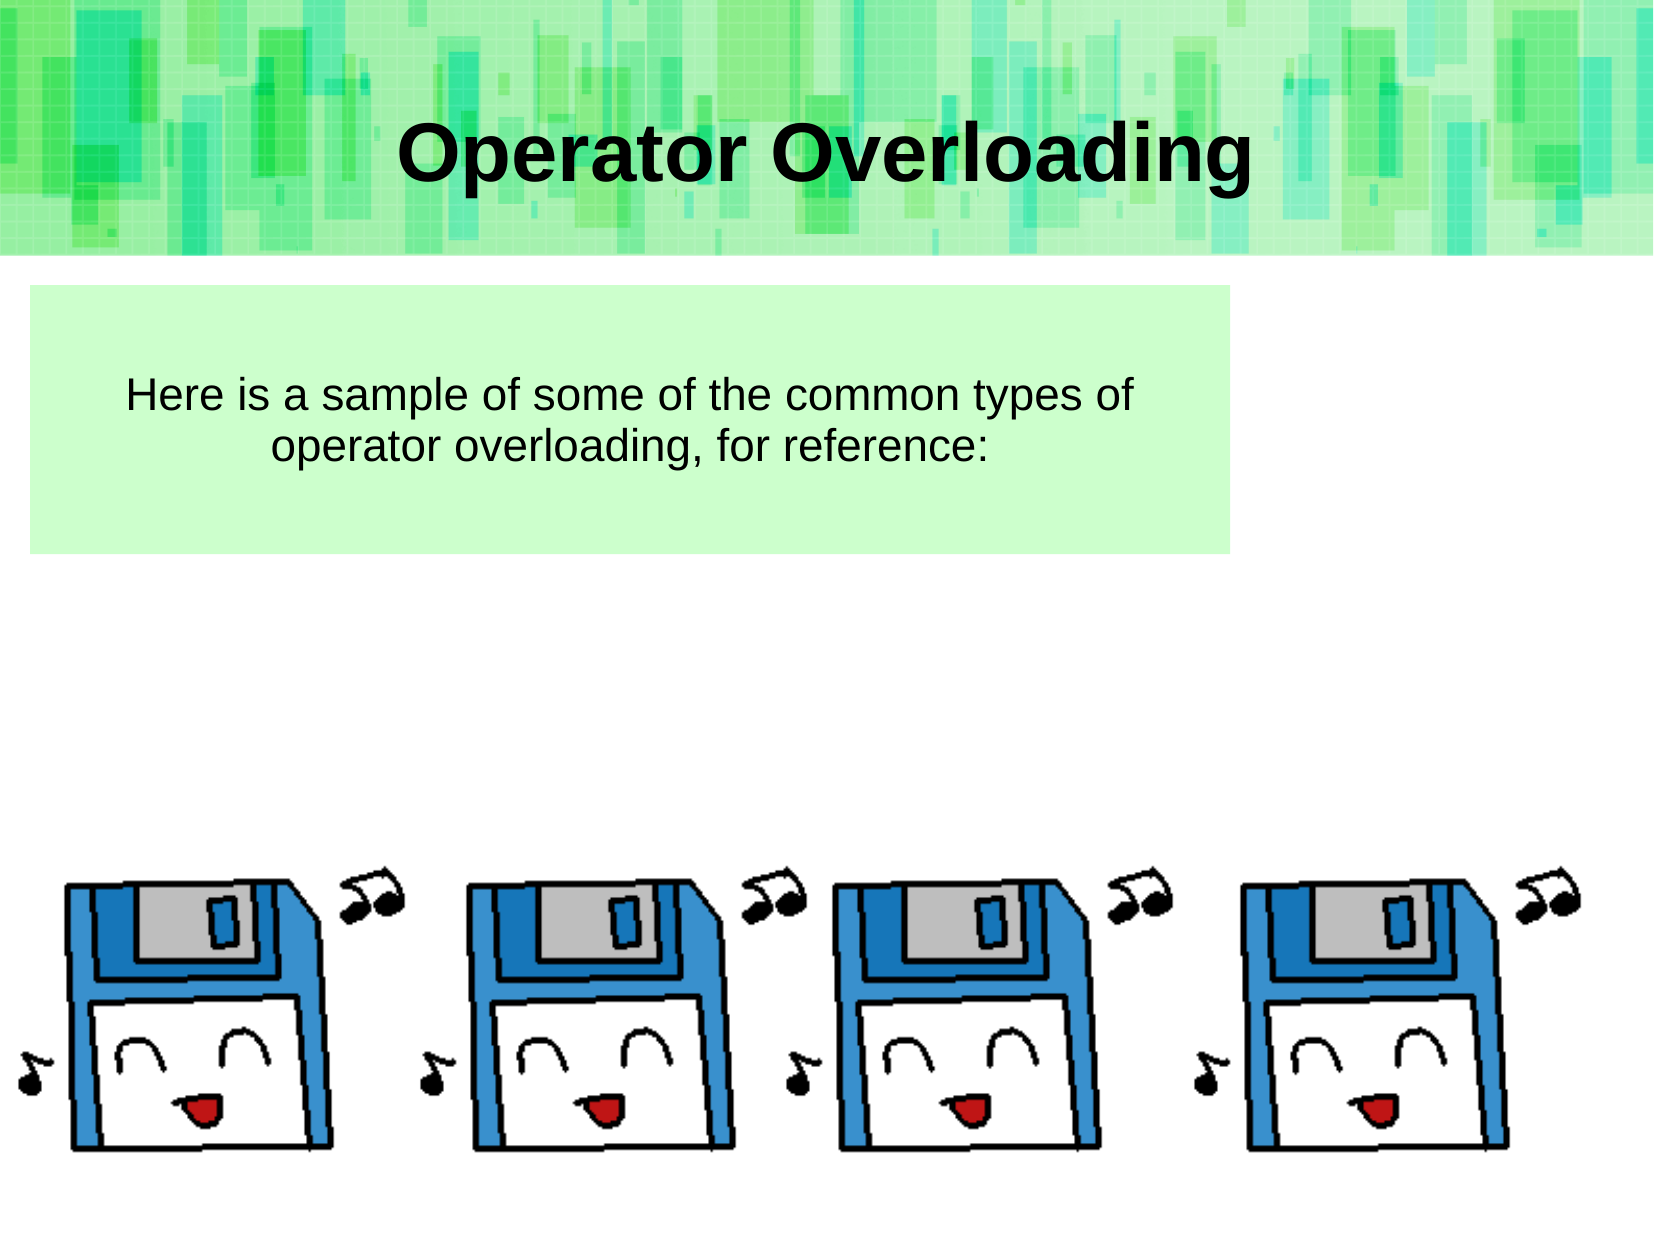

# Operator Overloading
Here is a sample of some of the common types of operator overloading, for reference: